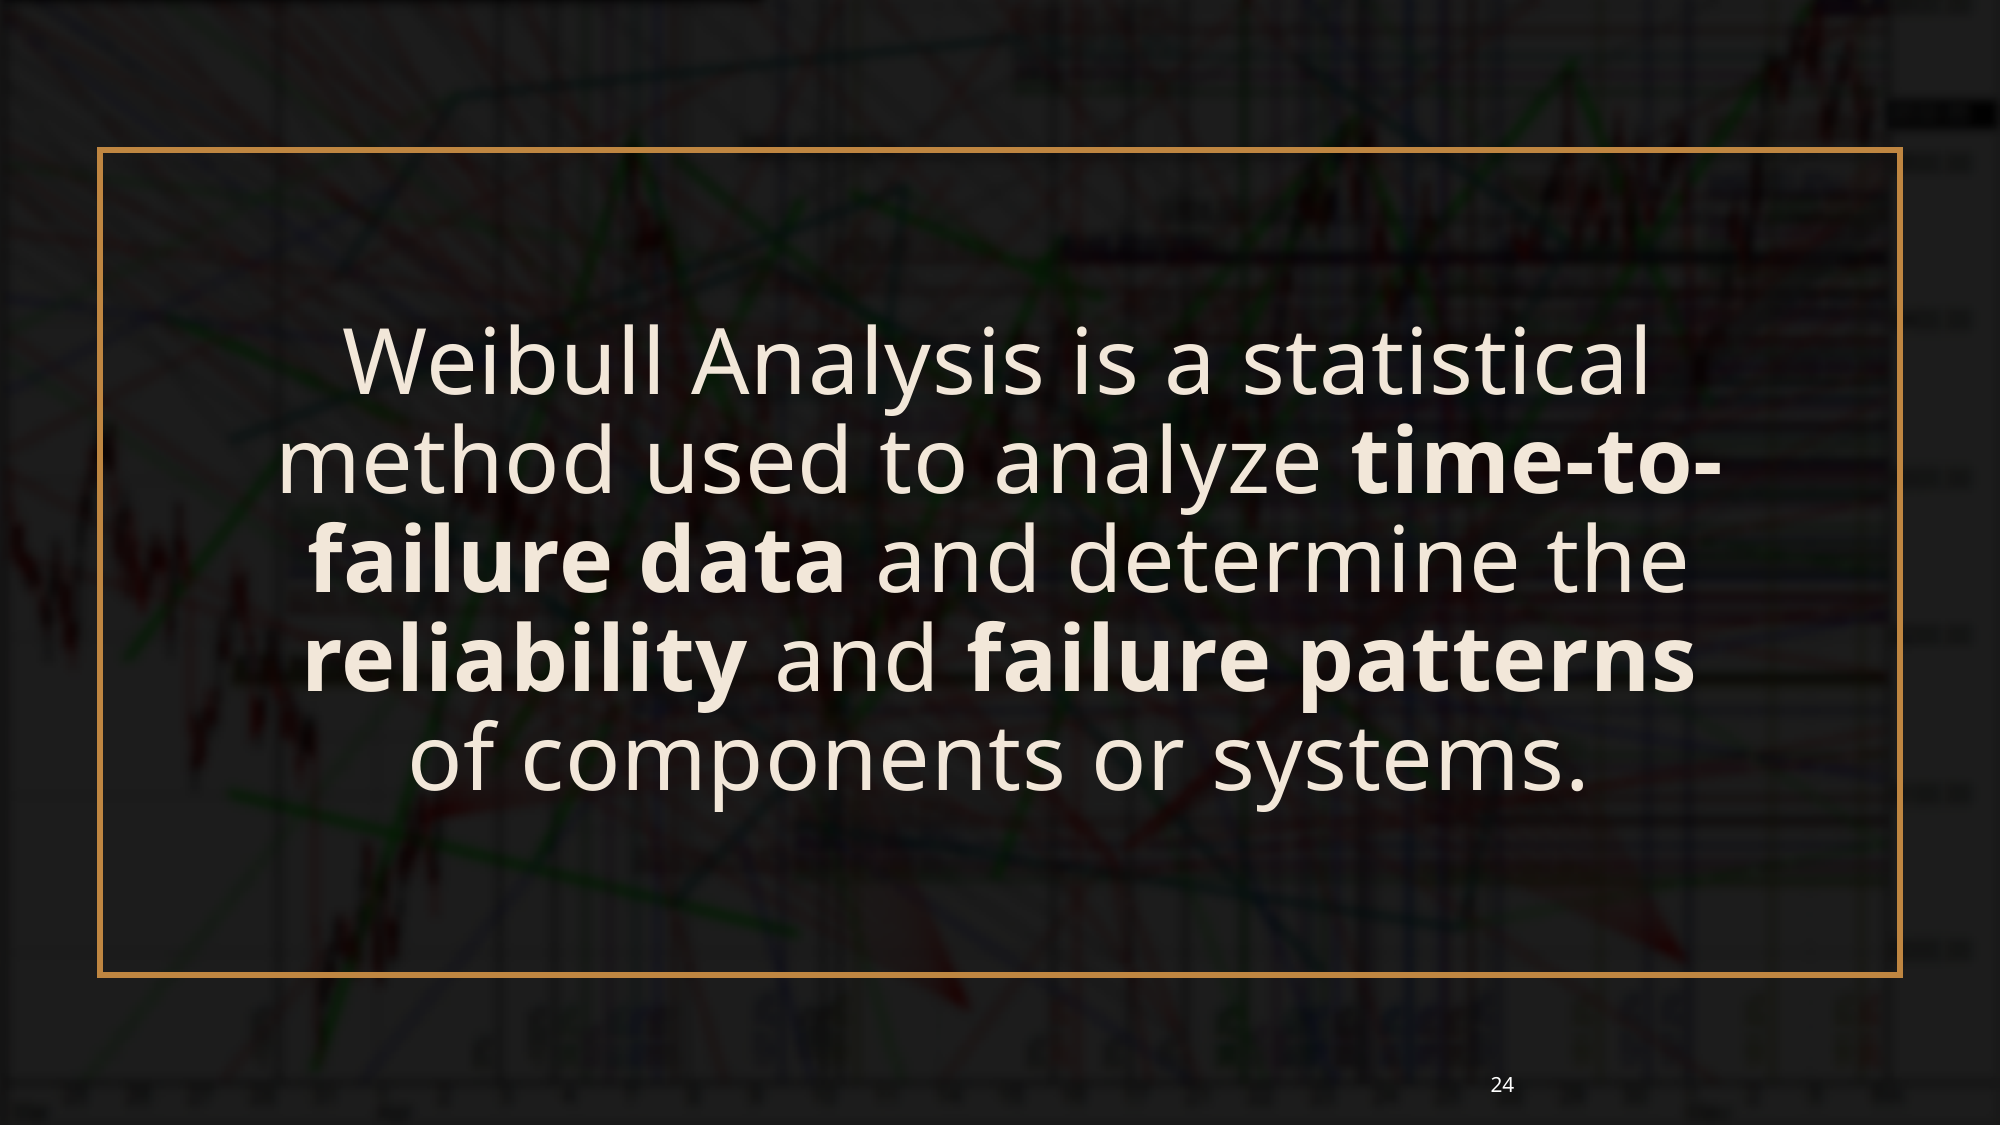

# Weibull Analysis is a statistical method used to analyze time-to-failure data and determine the reliability and failure patterns of components or systems.